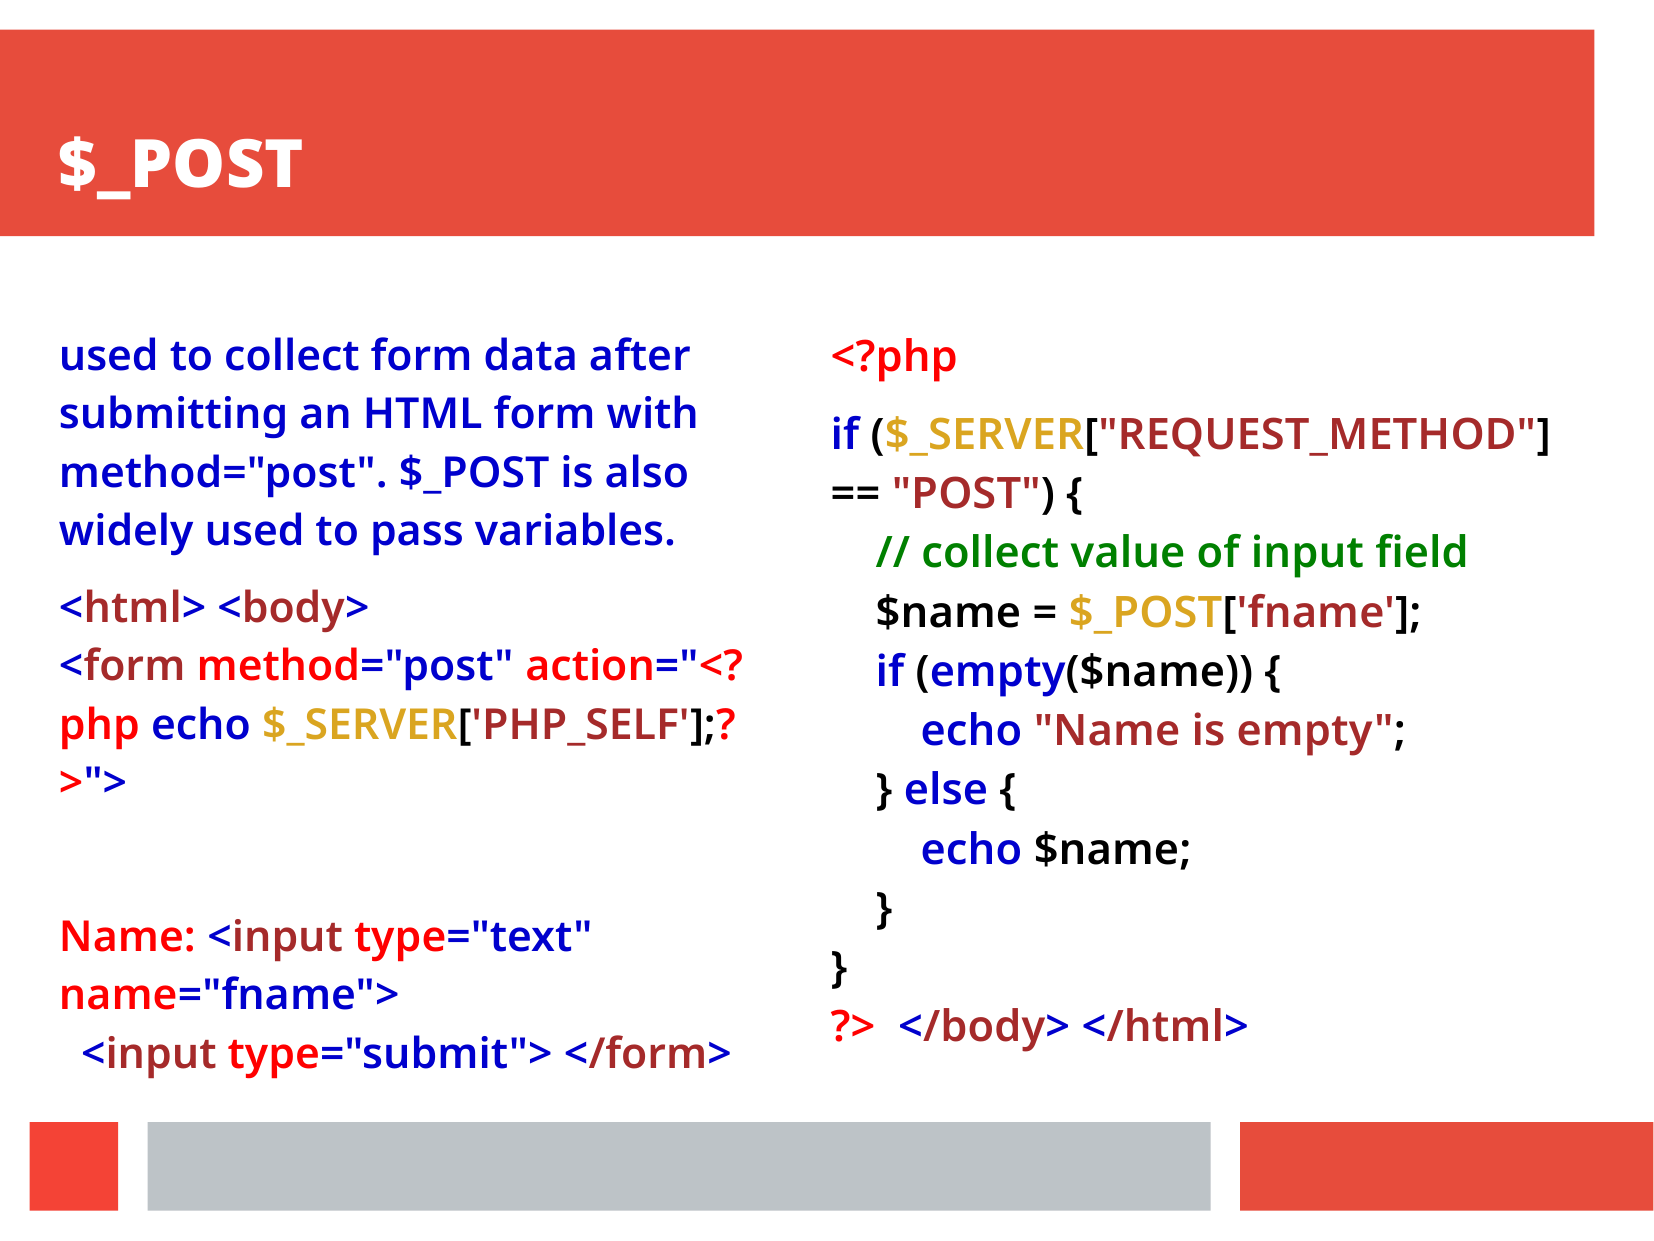

# $_POST
used to collect form data after submitting an HTML form with method="post". $_POST is also widely used to pass variables.
<html> <body>
<form method="post" action="<?php echo $_SERVER['PHP_SELF'];?>">
Name: <input type="text" name="fname">
  <input type="submit"> </form>
<?php
if ($_SERVER["REQUEST_METHOD"] == "POST") {
    // collect value of input field
    $name = $_POST['fname'];
    if (empty($name)) {
        echo "Name is empty";
    } else {
        echo $name;
    }
}
?> </body> </html>